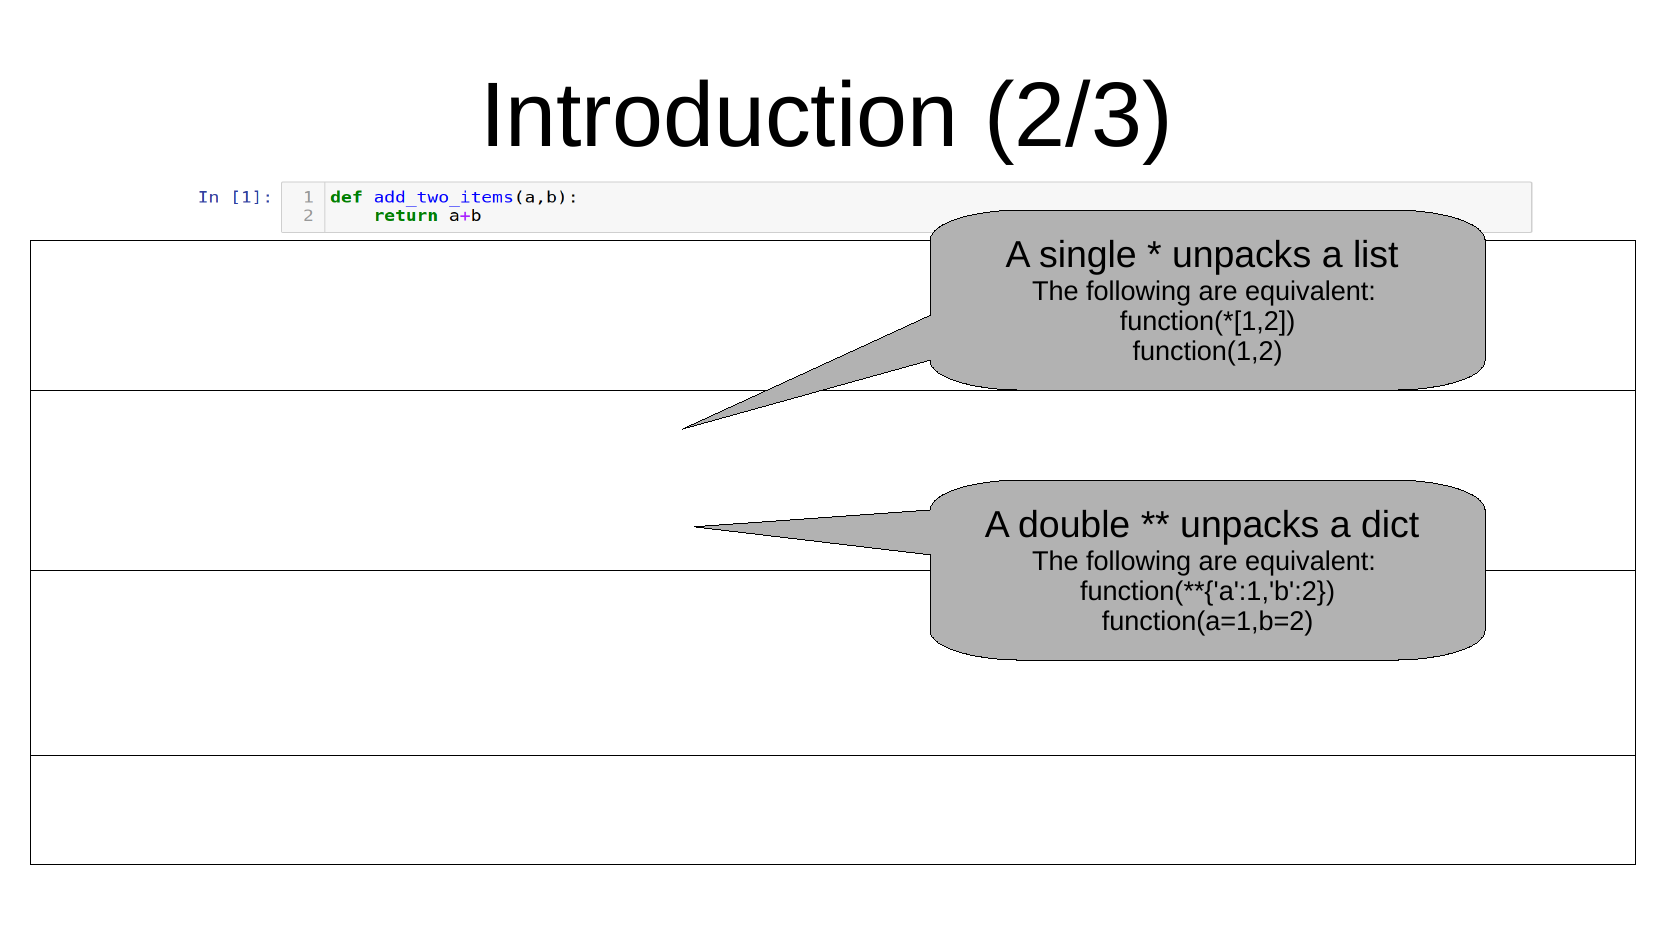

# Introduction (2/3)
A single * unpacks a list
The following are equivalent:
function(*[1,2])
function(1,2)
A double ** unpacks a dict
The following are equivalent:
function(**{'a':1,'b':2})
function(a=1,b=2)